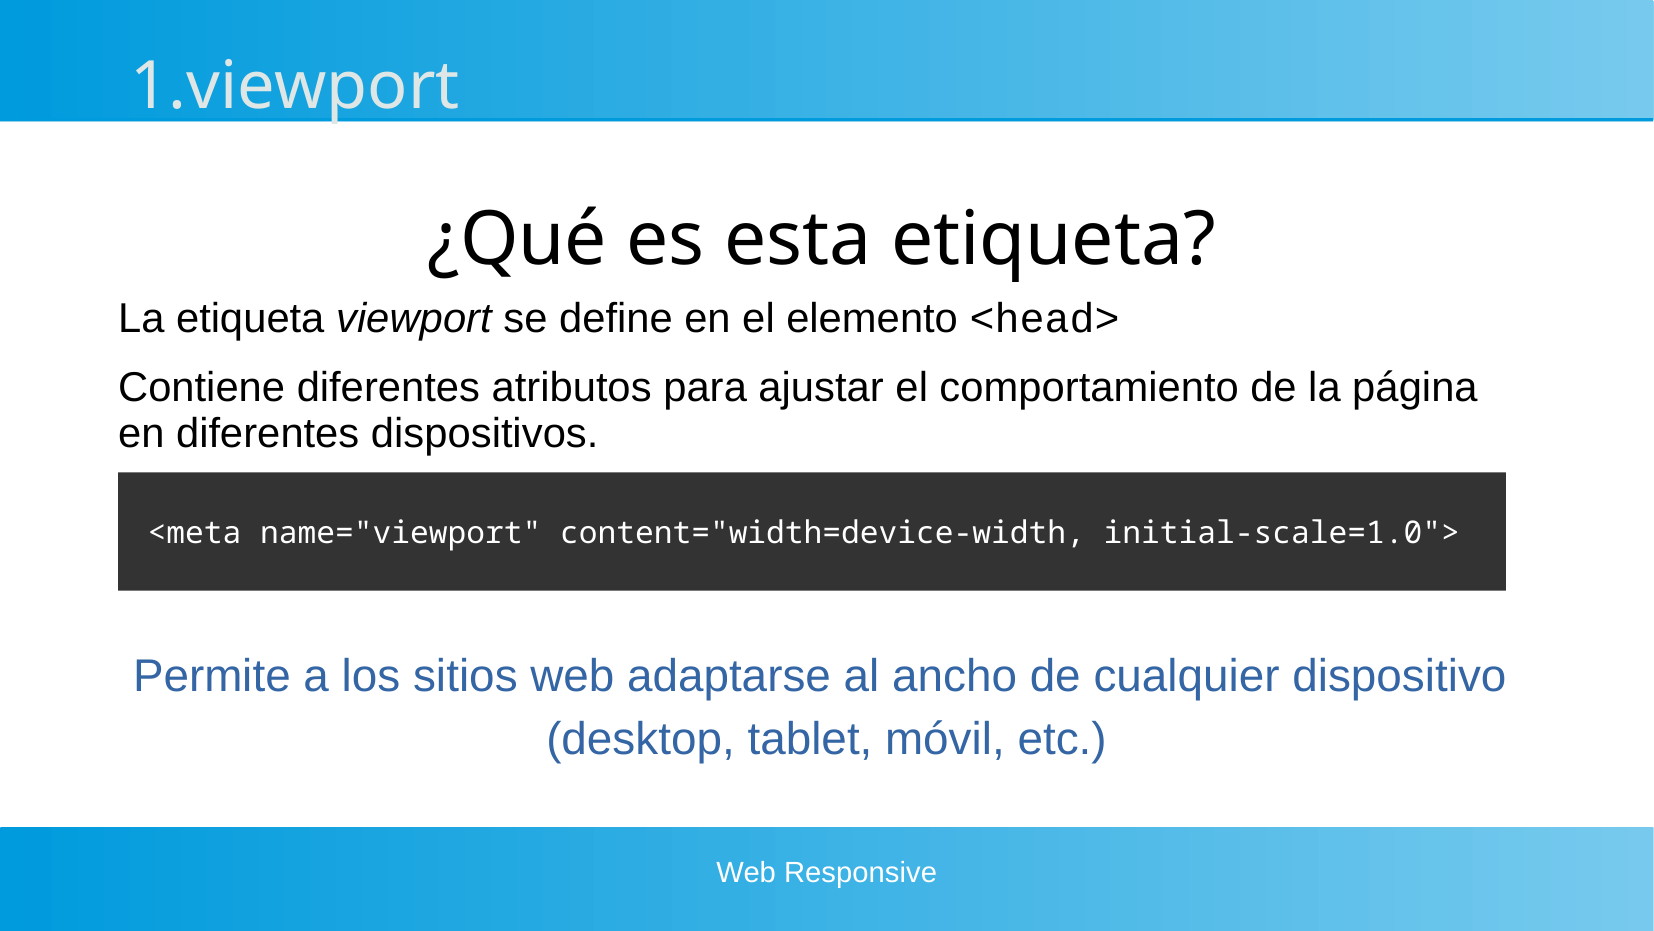

# 1.viewport
¿Qué es esta etiqueta?
La etiqueta viewport se define en el elemento <head>
Contiene diferentes atributos para ajustar el comportamiento de la página en diferentes dispositivos.
<meta name="viewport" content="width=device-width, initial-scale=1.0">
Permite a los sitios web adaptarse al ancho de cualquier dispositivo
(desktop, tablet, móvil, etc.)
Web Responsive